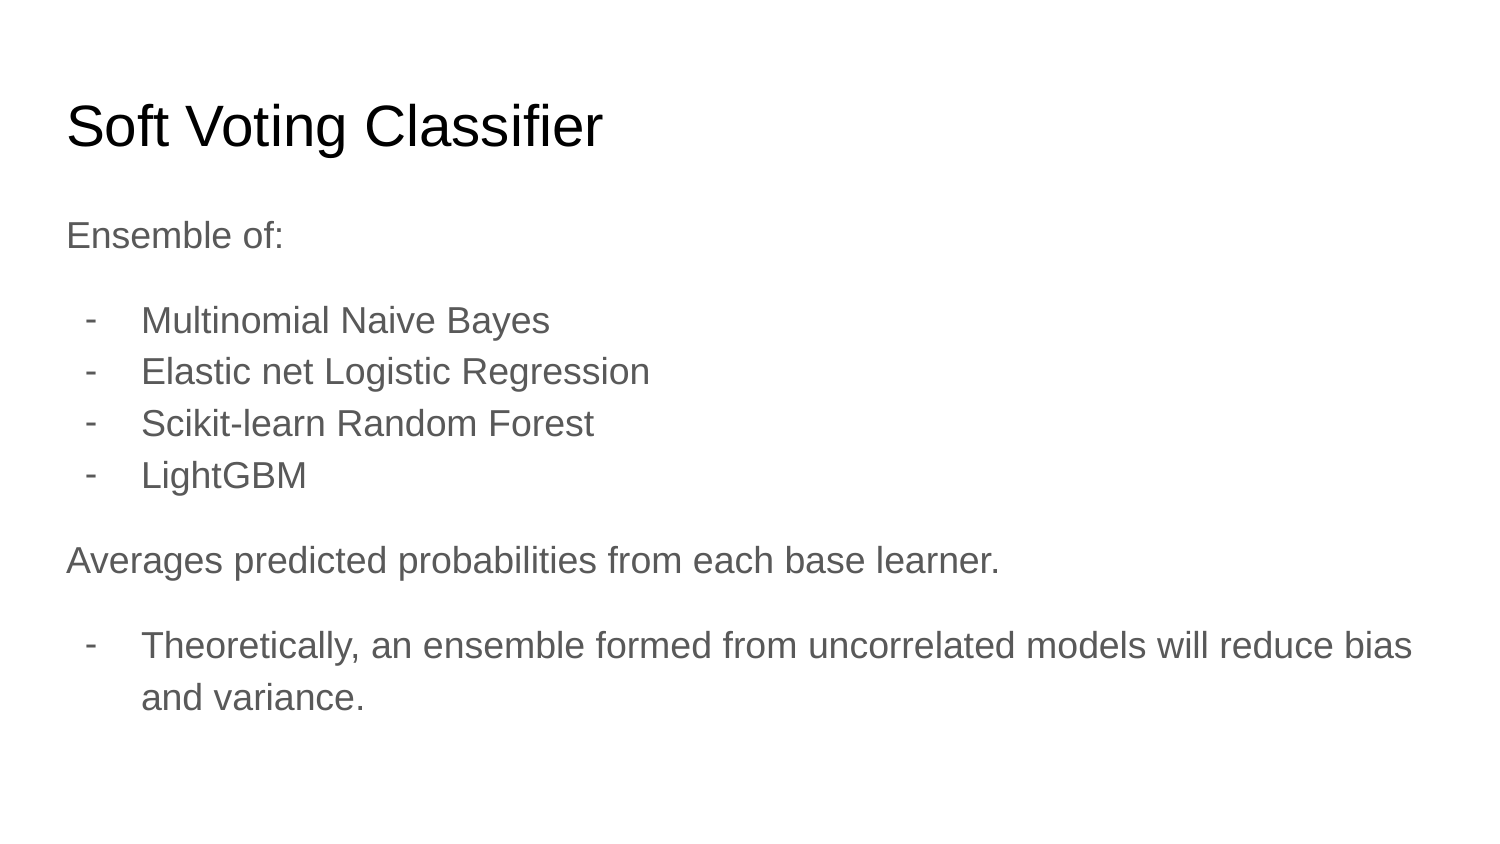

# Soft Voting Classifier
Ensemble of:
Multinomial Naive Bayes
Elastic net Logistic Regression
Scikit-learn Random Forest
LightGBM
Averages predicted probabilities from each base learner.
Theoretically, an ensemble formed from uncorrelated models will reduce bias and variance.